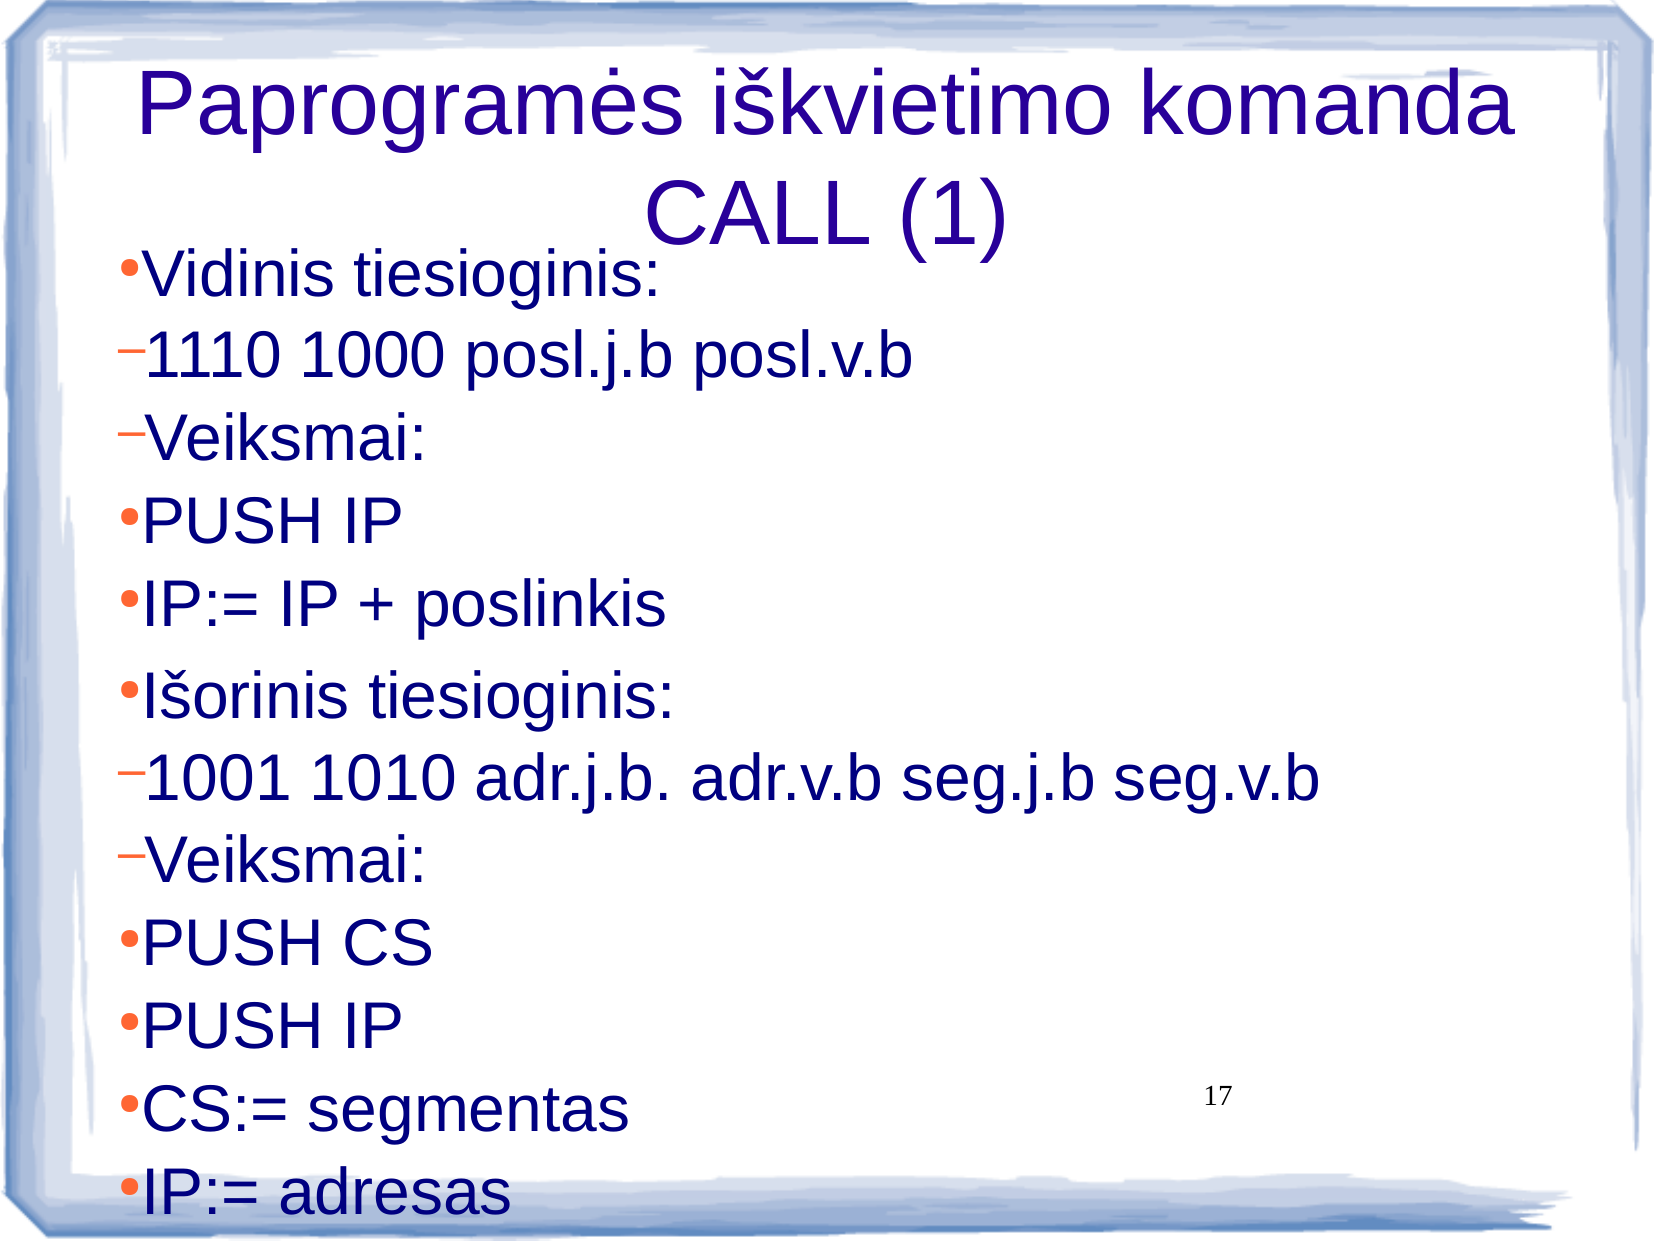

# Paprogramės iškvietimo komanda CALL (1)
Vidinis tiesioginis:
1110 1000 posl.j.b posl.v.b
Veiksmai:
PUSH IP
IP:= IP + poslinkis
Išorinis tiesioginis:
1001 1010 adr.j.b. adr.v.b seg.j.b seg.v.b
Veiksmai:
PUSH CS
PUSH IP
CS:= segmentas
IP:= adresas